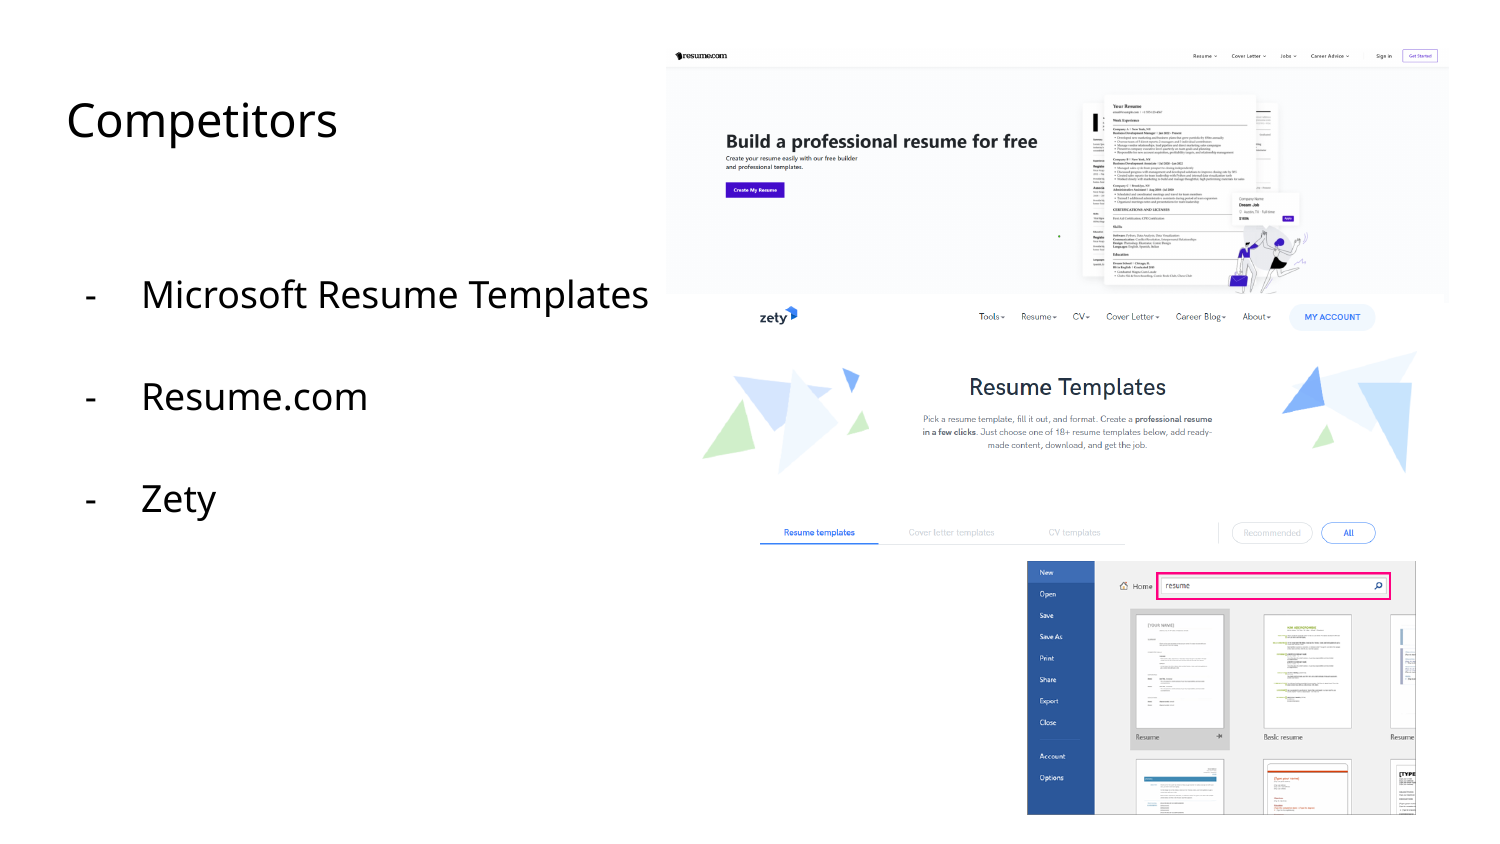

# Competitors
Microsoft Resume Templates
Resume.com
Zety